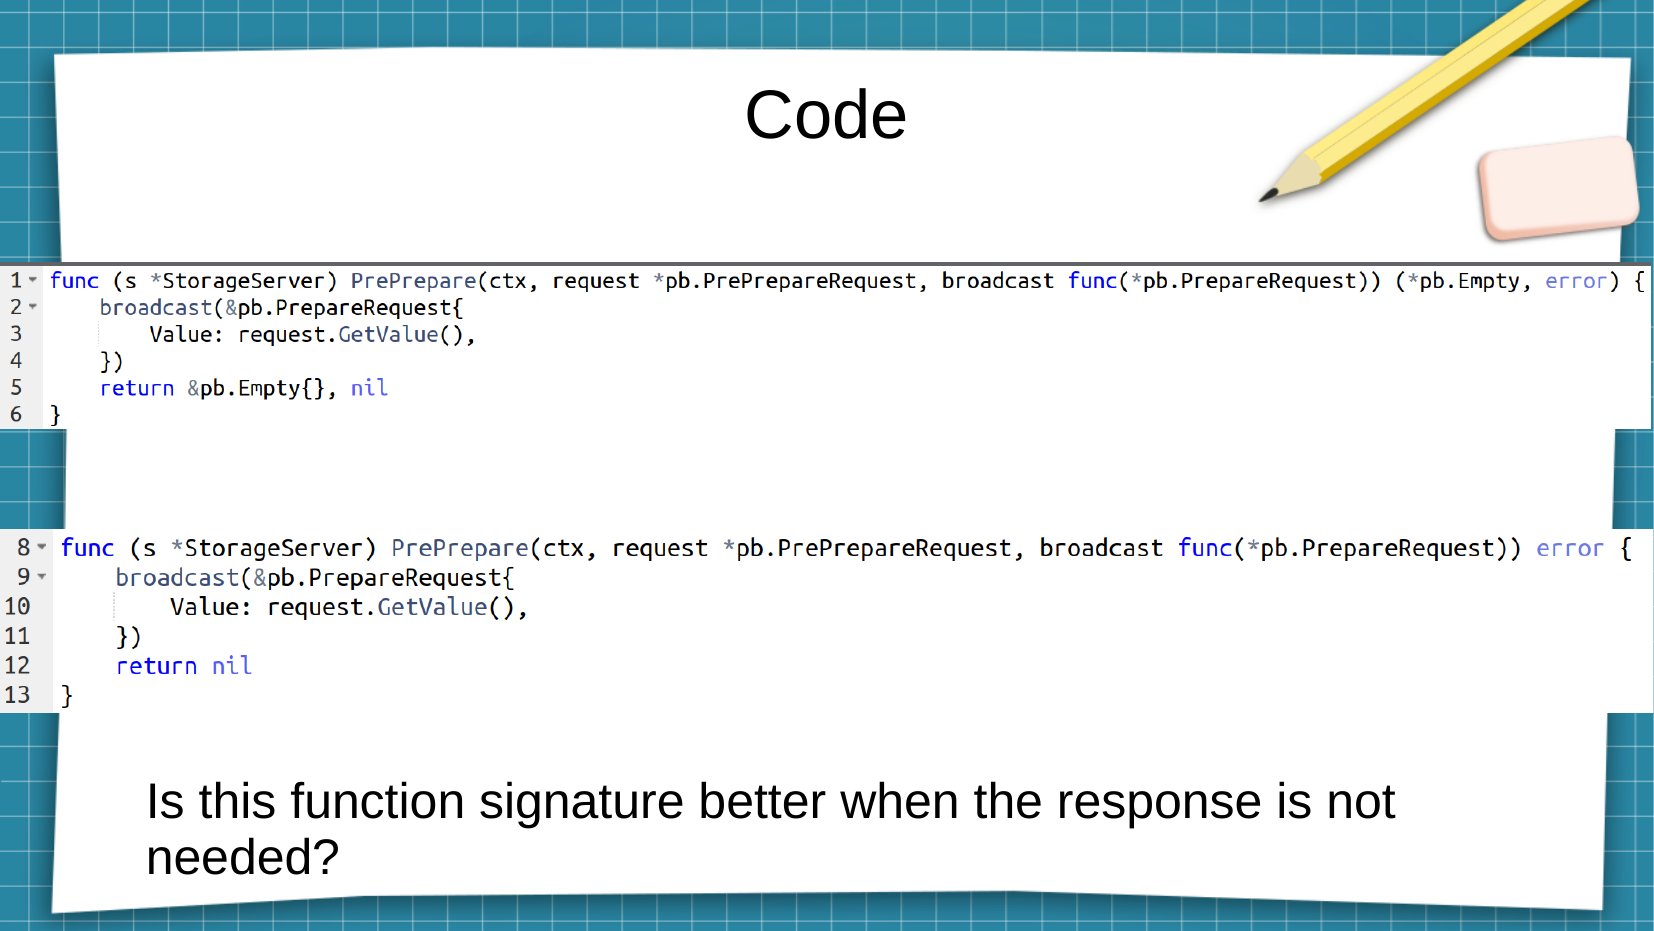

# Code
Is this function signature better when the response is not needed?